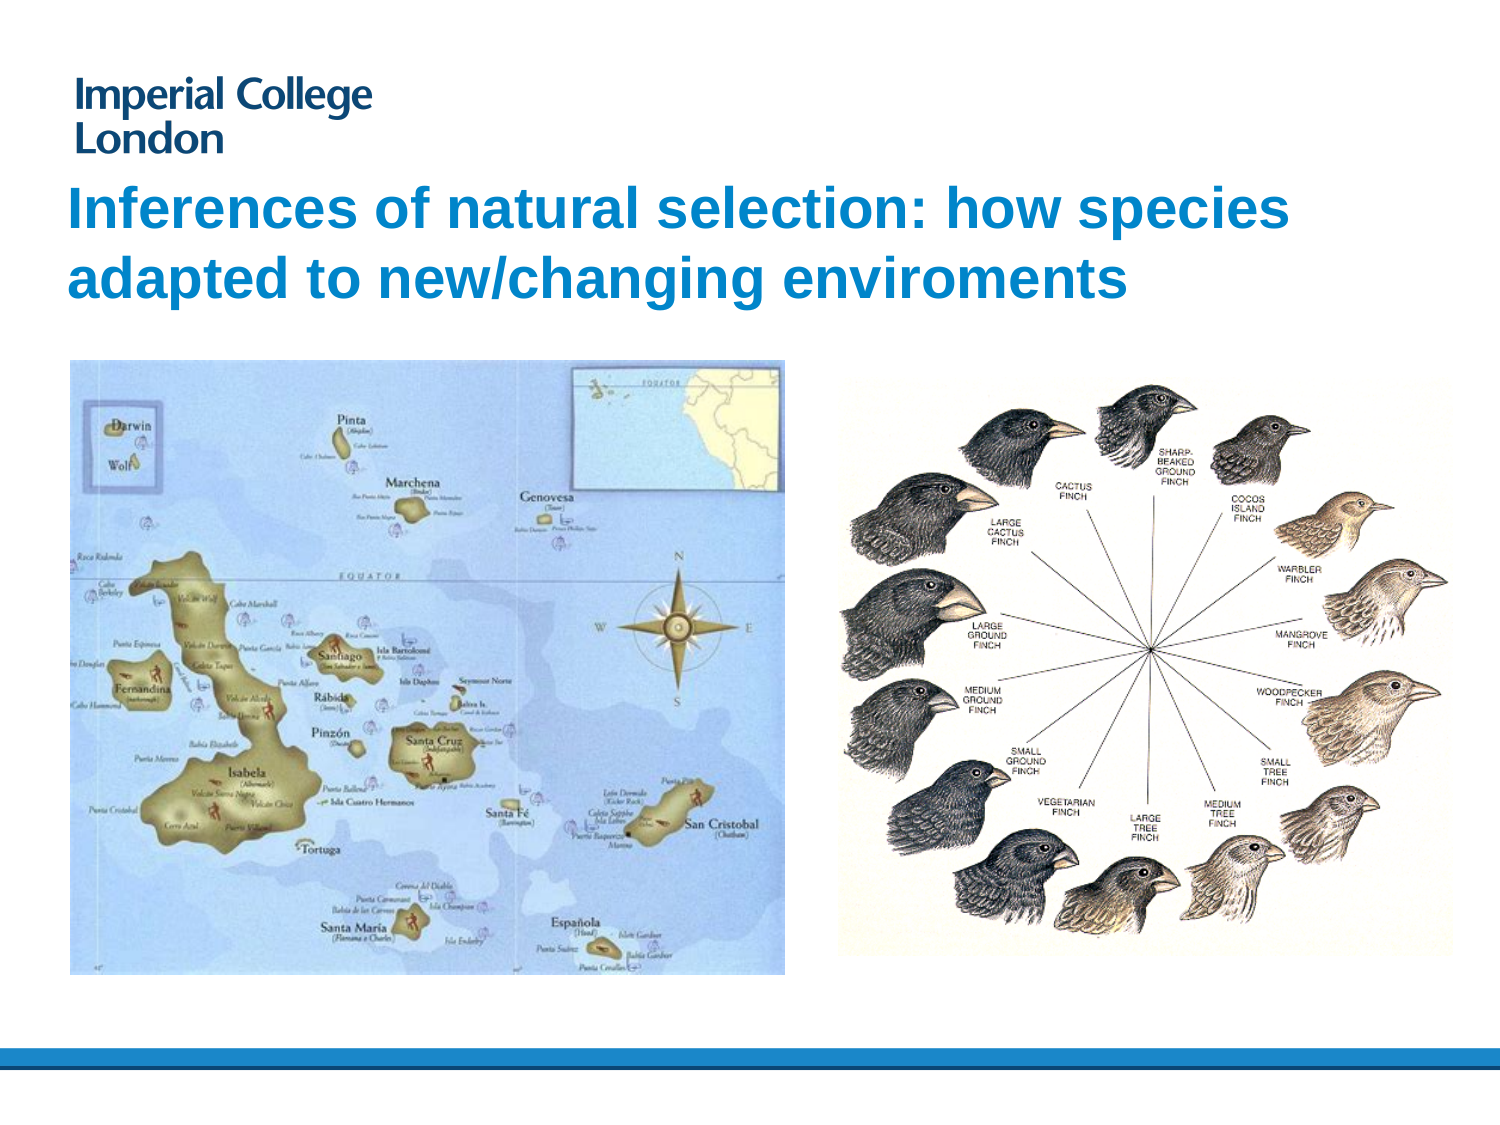

# Inferences of natural selection: how species adapted to new/changing enviroments